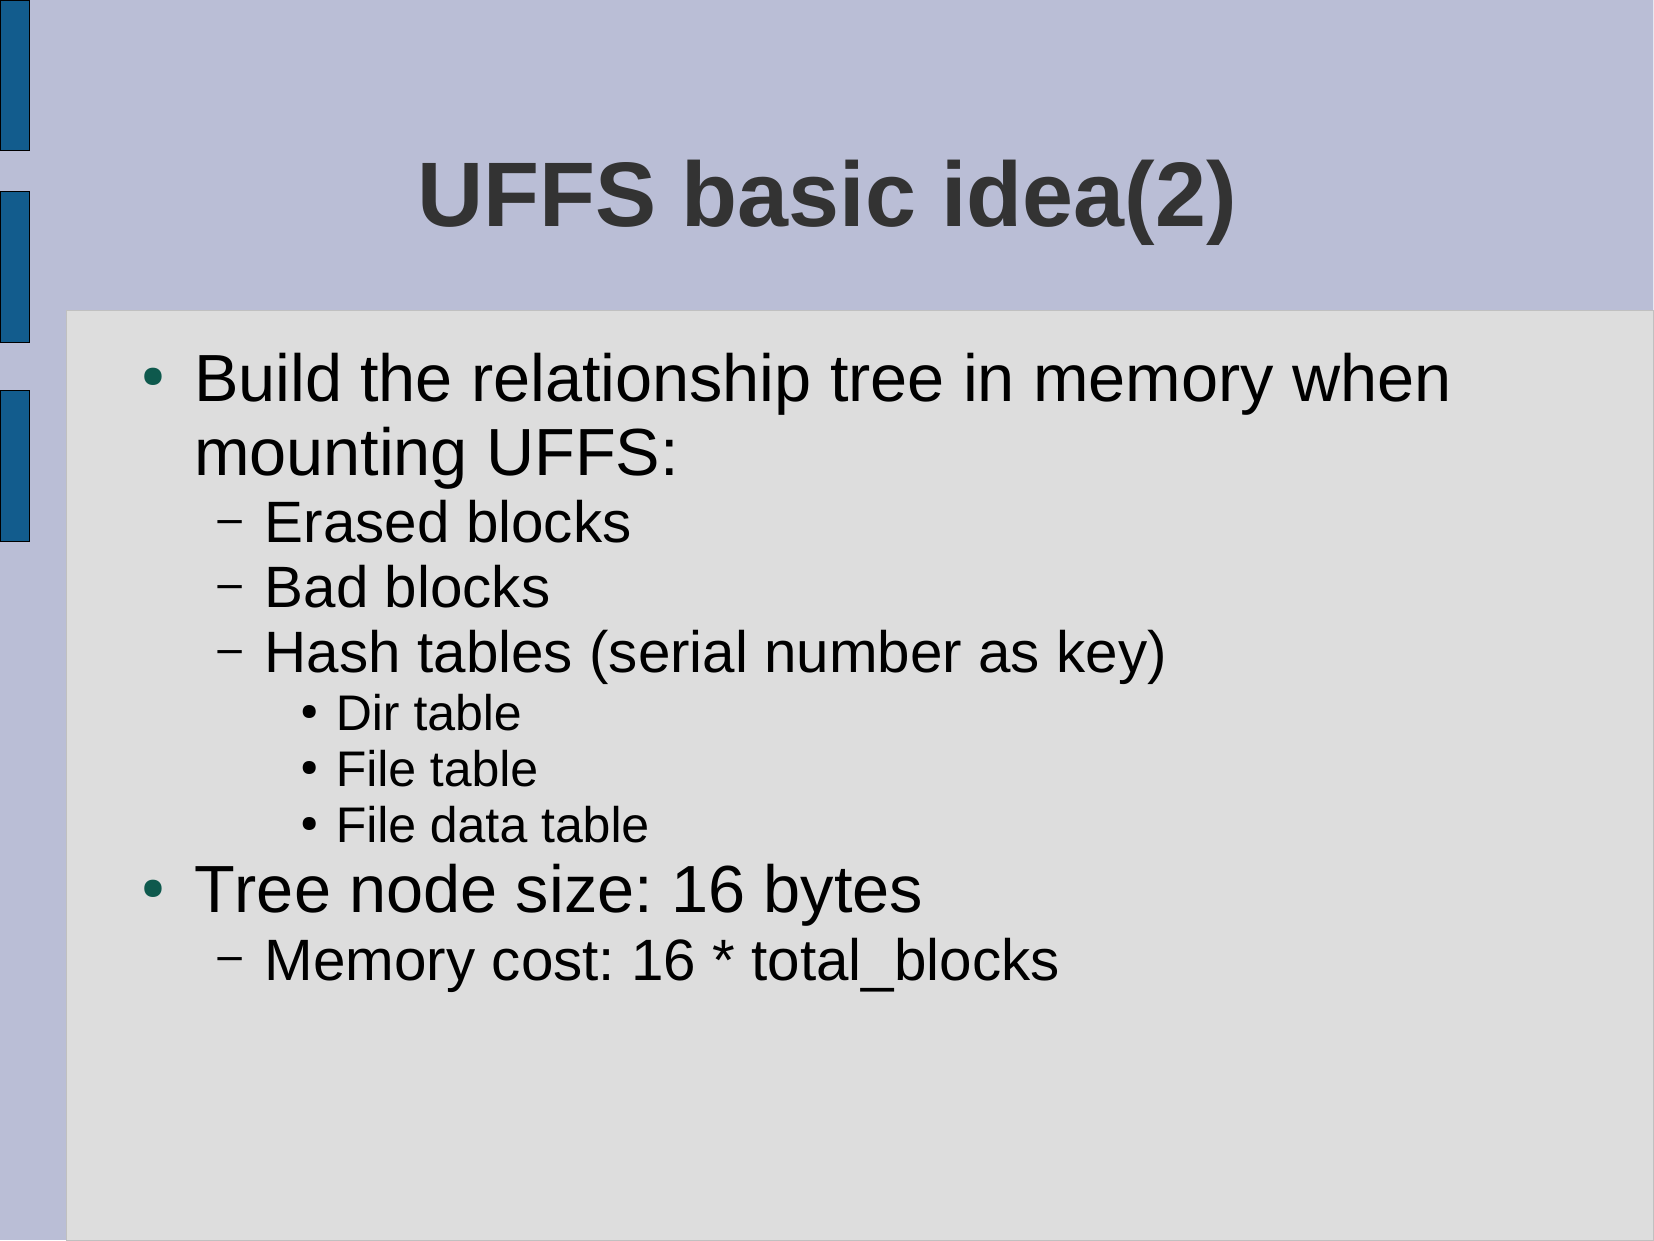

# UFFS basic idea(2)
Build the relationship tree in memory when mounting UFFS:
Erased blocks
Bad blocks
Hash tables (serial number as key)
Dir table
File table
File data table
Tree node size: 16 bytes
Memory cost: 16 * total_blocks